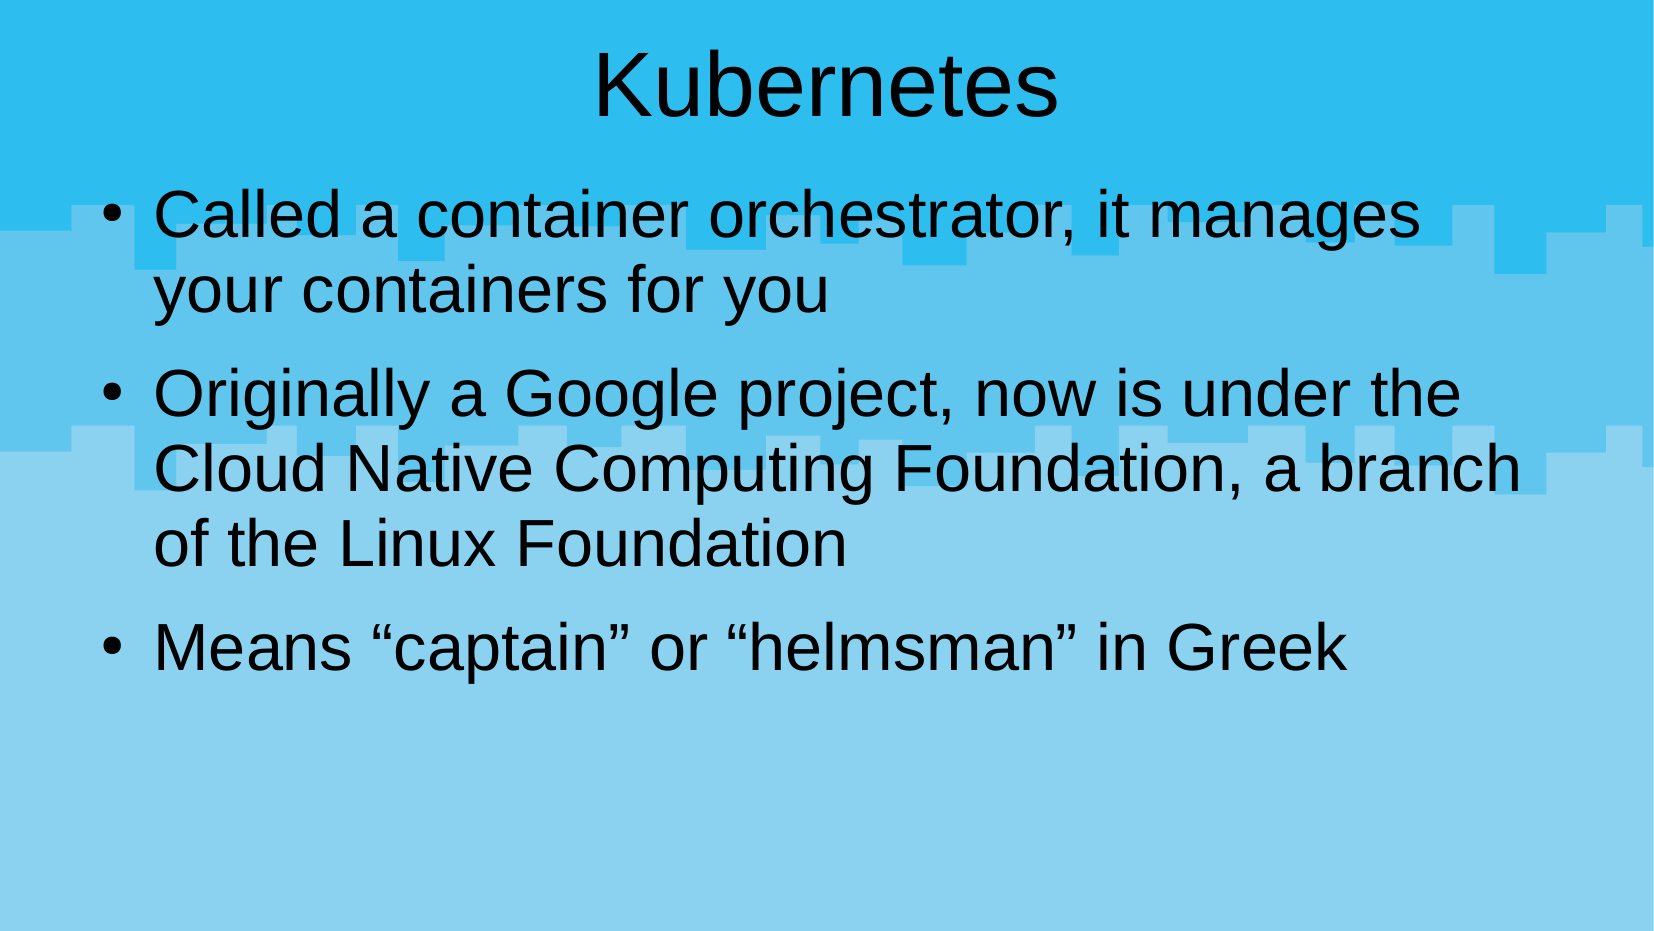

# Kubernetes
Called a container orchestrator, it manages your containers for you
Originally a Google project, now is under the Cloud Native Computing Foundation, a branch of the Linux Foundation
Means “captain” or “helmsman” in Greek